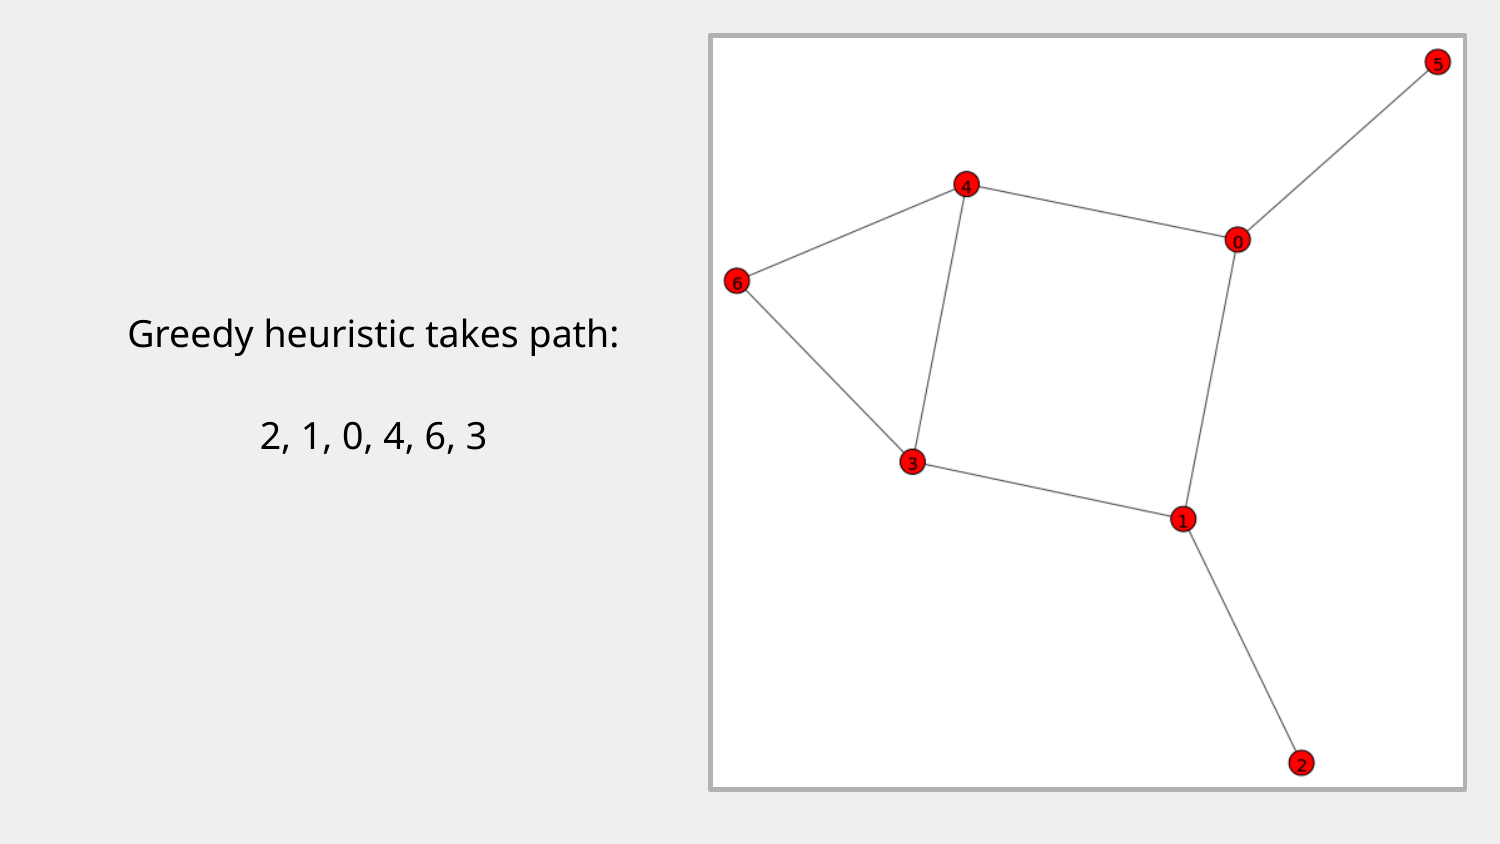

Greedy heuristic takes path:
2, 1, 0, 4, 6, 3